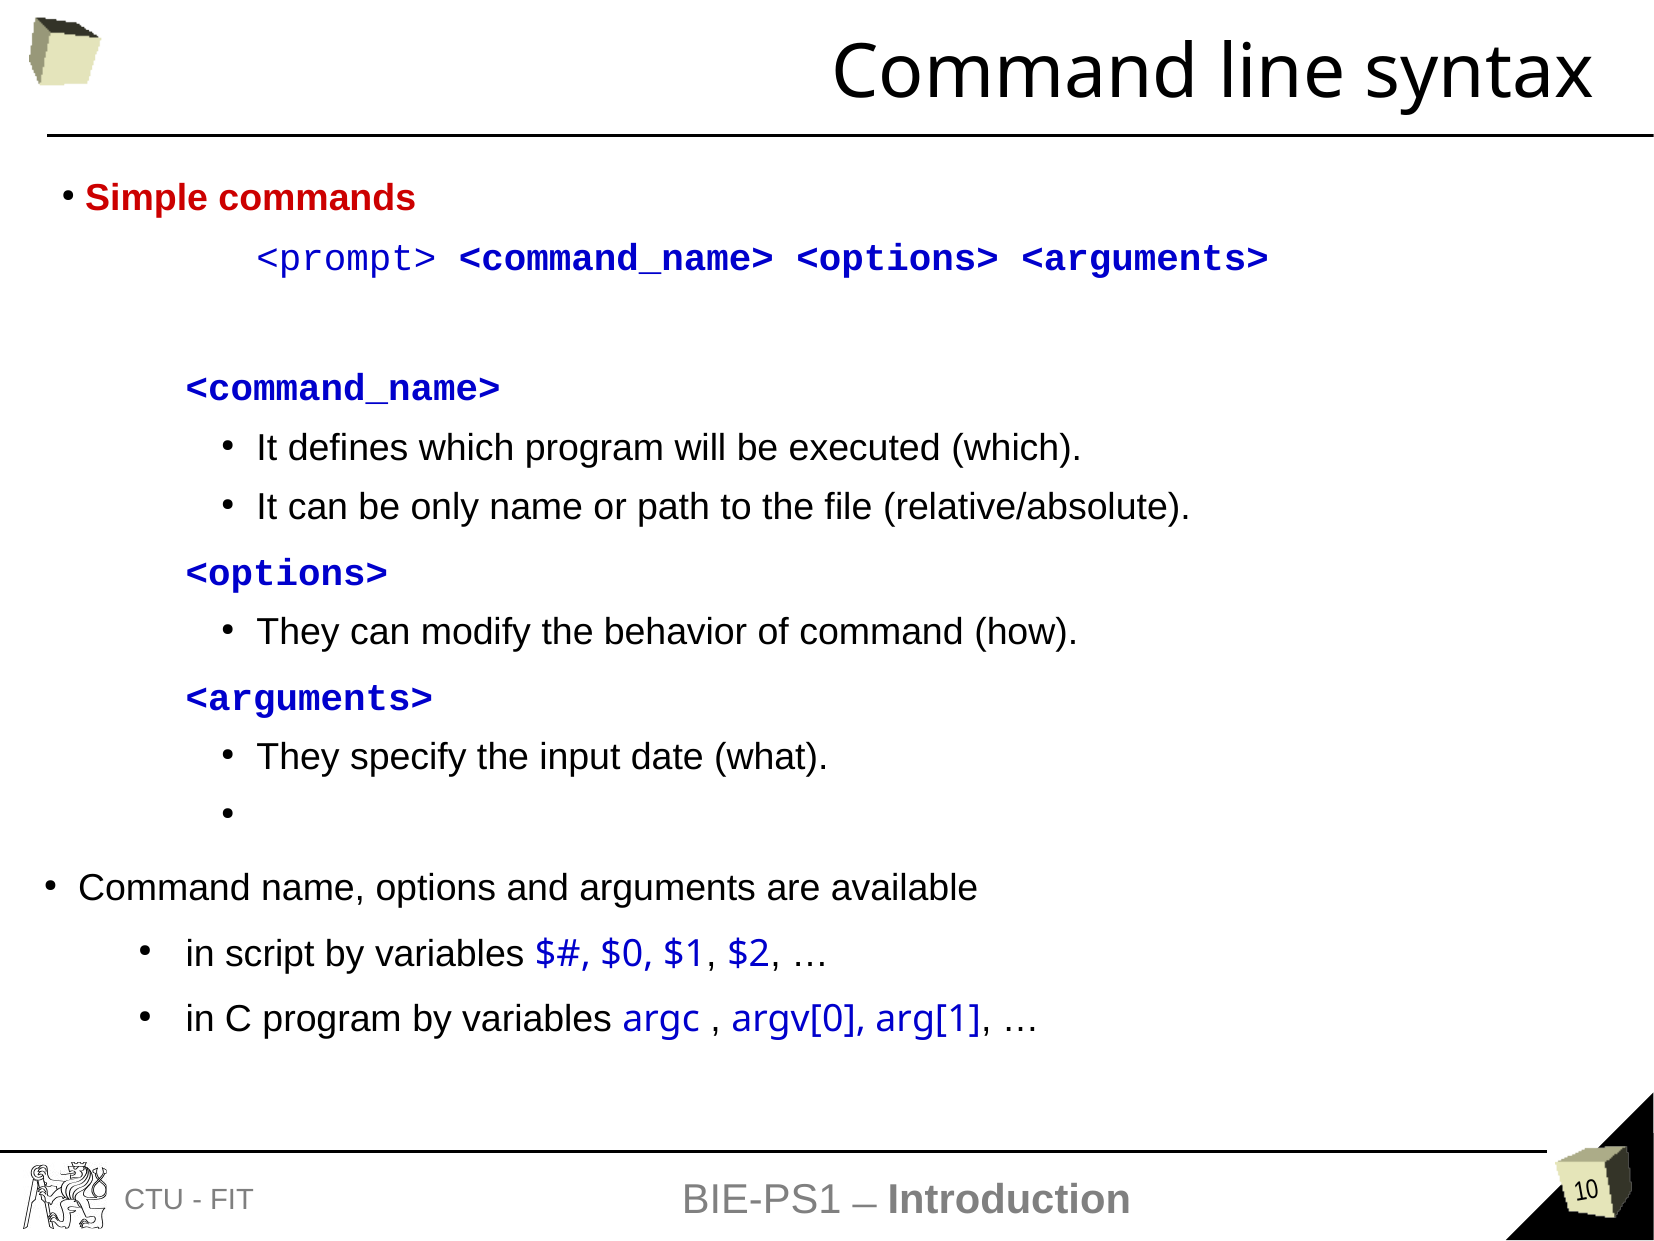

# Command line syntax
 Simple commands
<prompt> <command_name> <options> <arguments>
<command_name>
It defines which program will be executed (which).
It can be only name or path to the file (relative/absolute).
<options>
They can modify the behavior of command (how).
<arguments>
They specify the input date (what).
 Command name, options and arguments are available
in script by variables $#, $0, $1, $2, …
in C program by variables argc , argv[0], arg[1], …